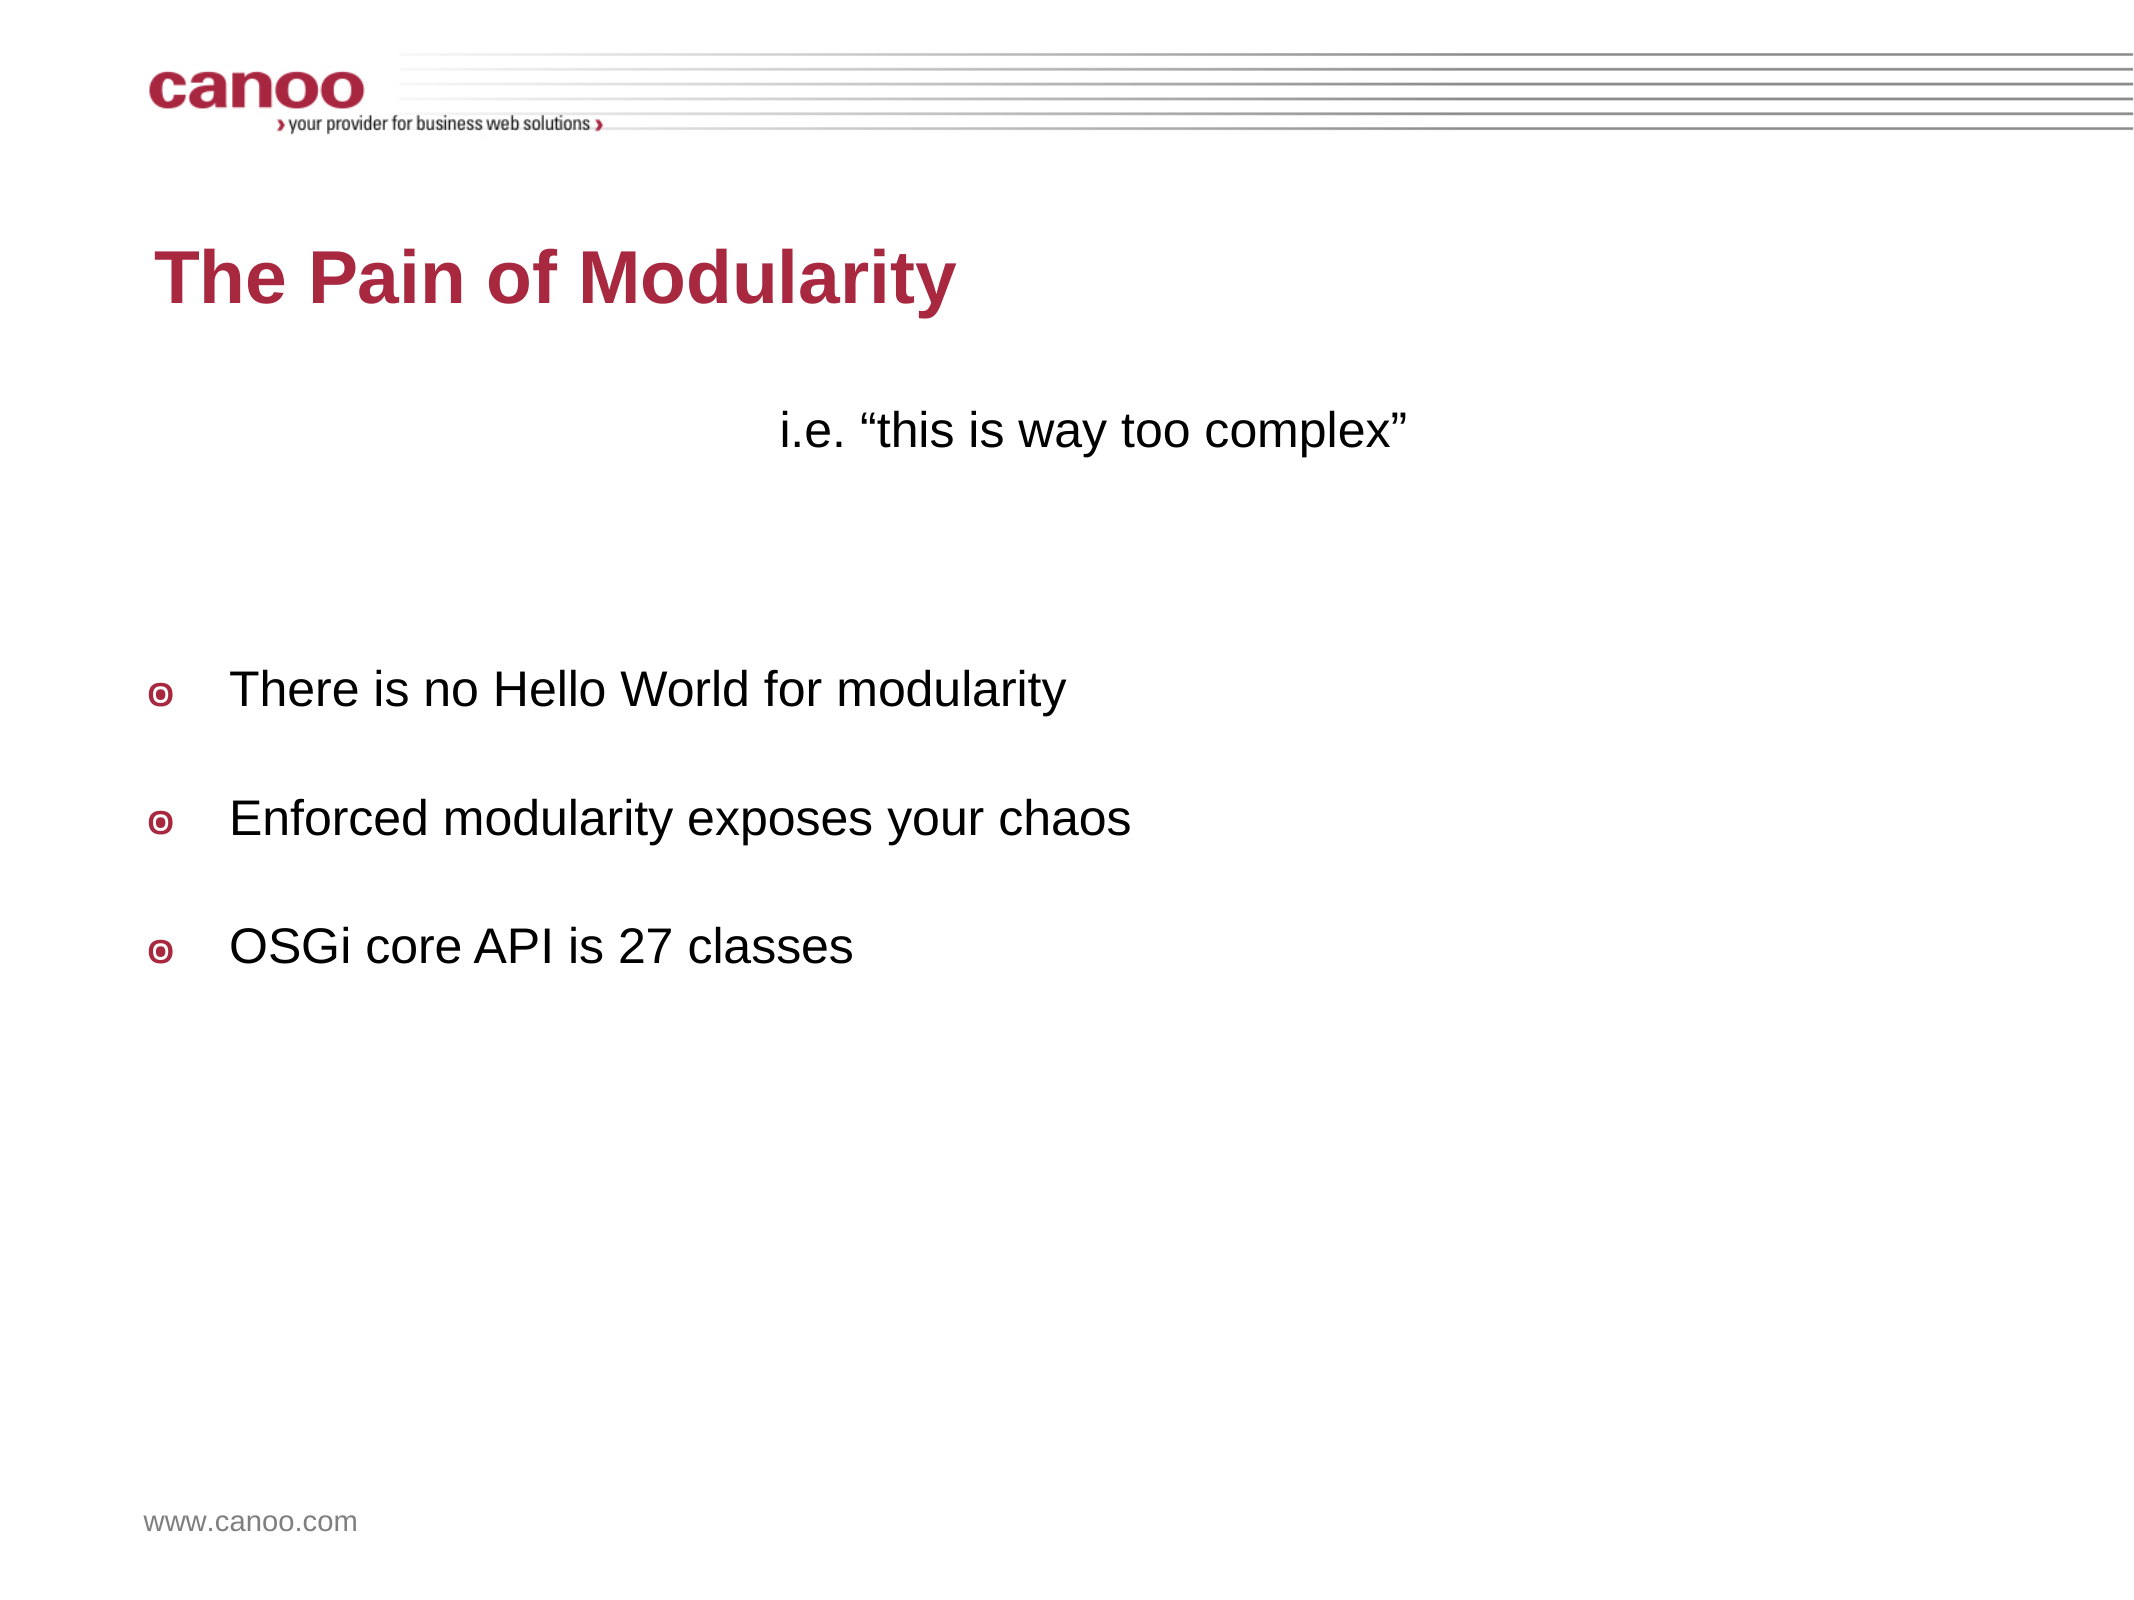

# The Pain of Modularity
i.e. “this is way too complex”
There is no Hello World for modularity
Enforced modularity exposes your chaos
OSGi core API is 27 classes